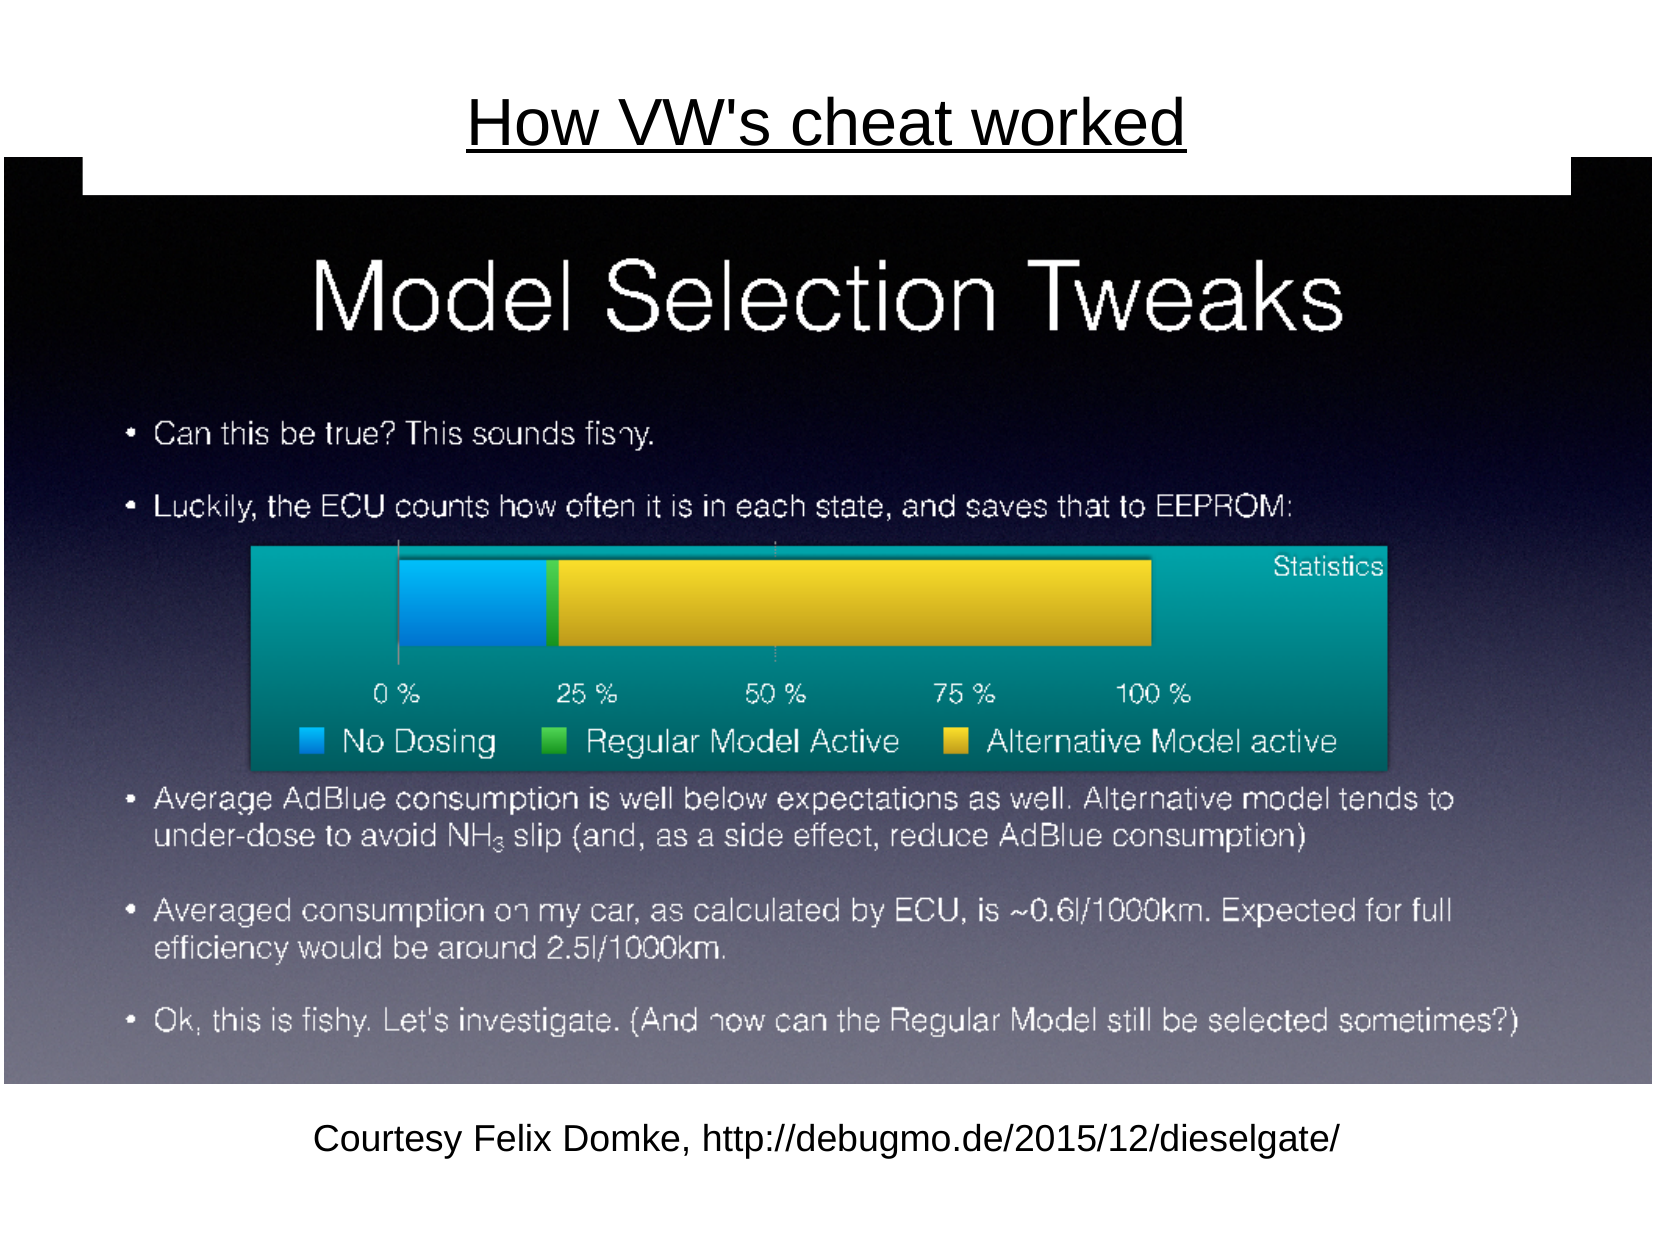

# How VW's cheat worked
Courtesy Felix Domke, http://debugmo.de/2015/12/dieselgate/